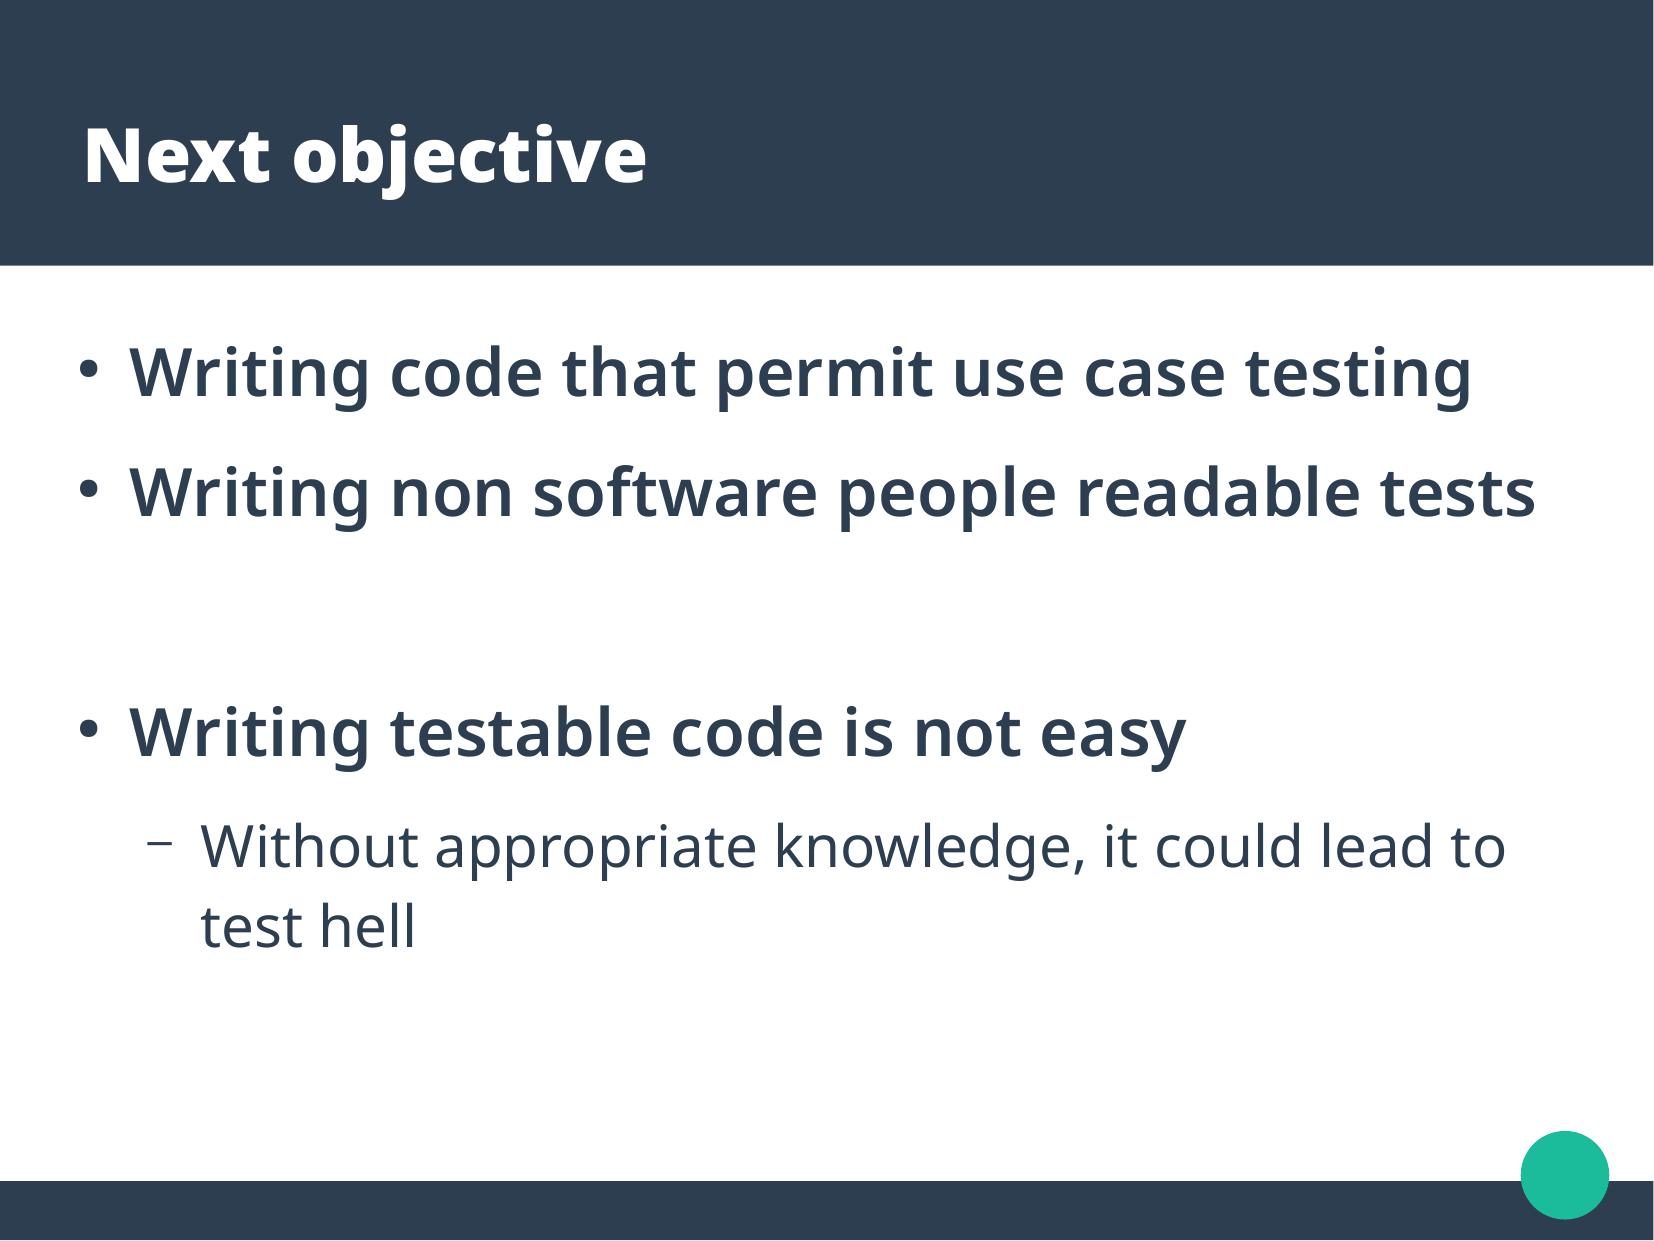

# Next objective
Writing code that permit use case testing
Writing non software people readable tests
Writing testable code is not easy
Without appropriate knowledge, it could lead to test hell